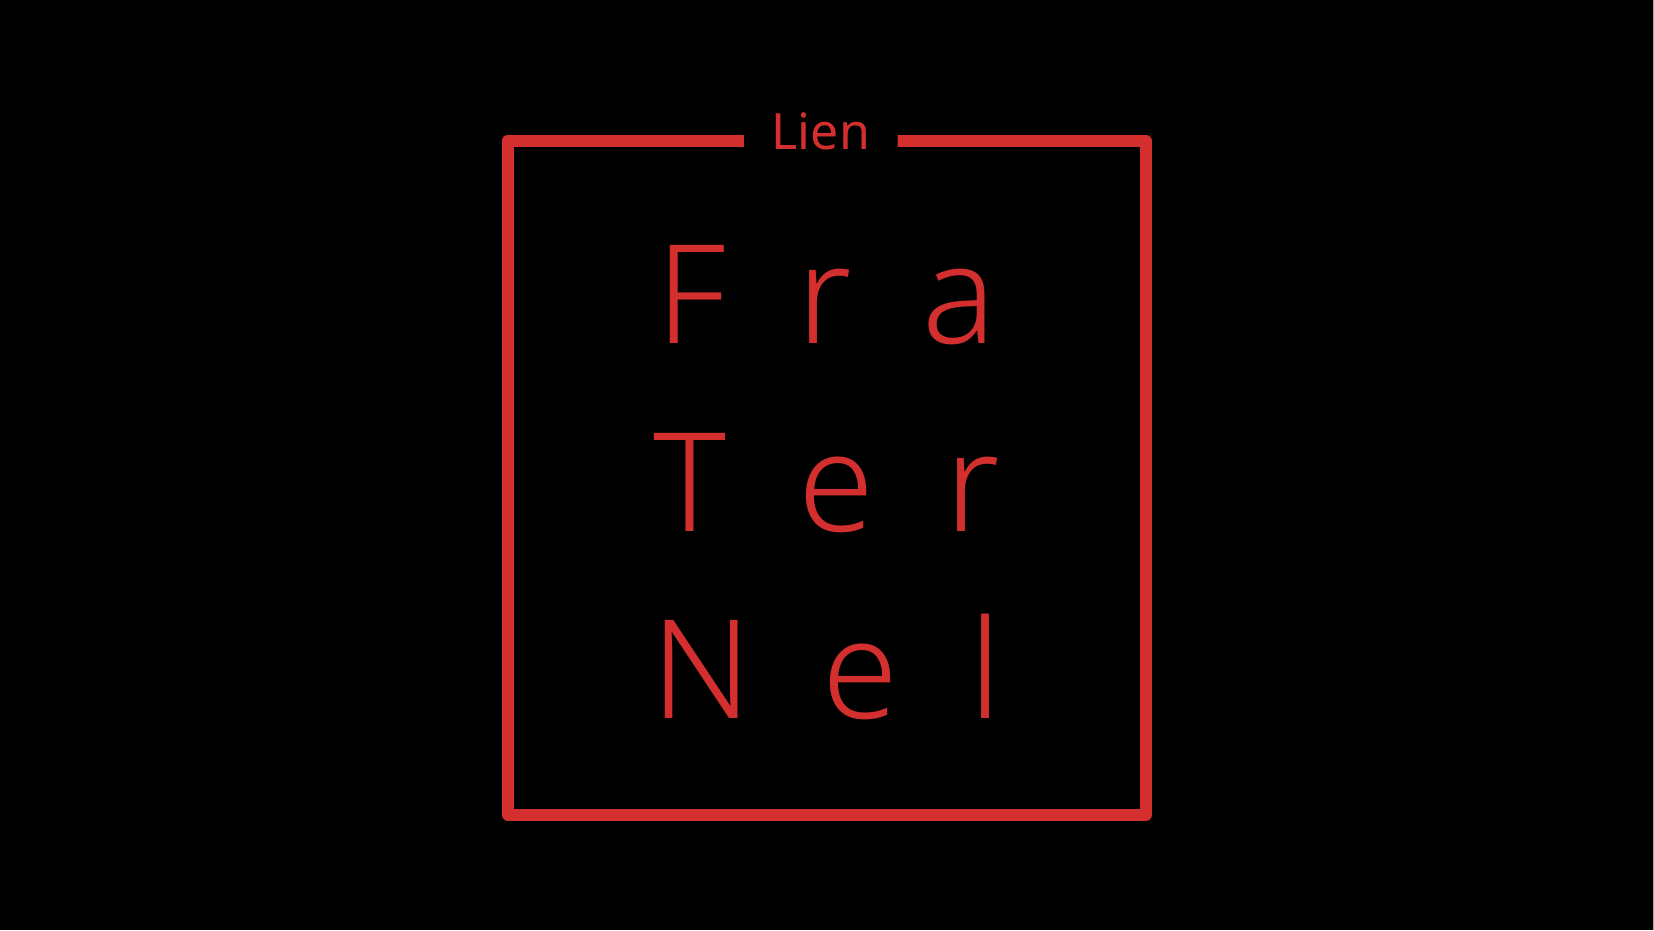

Lien
F r a
T e r
N e l